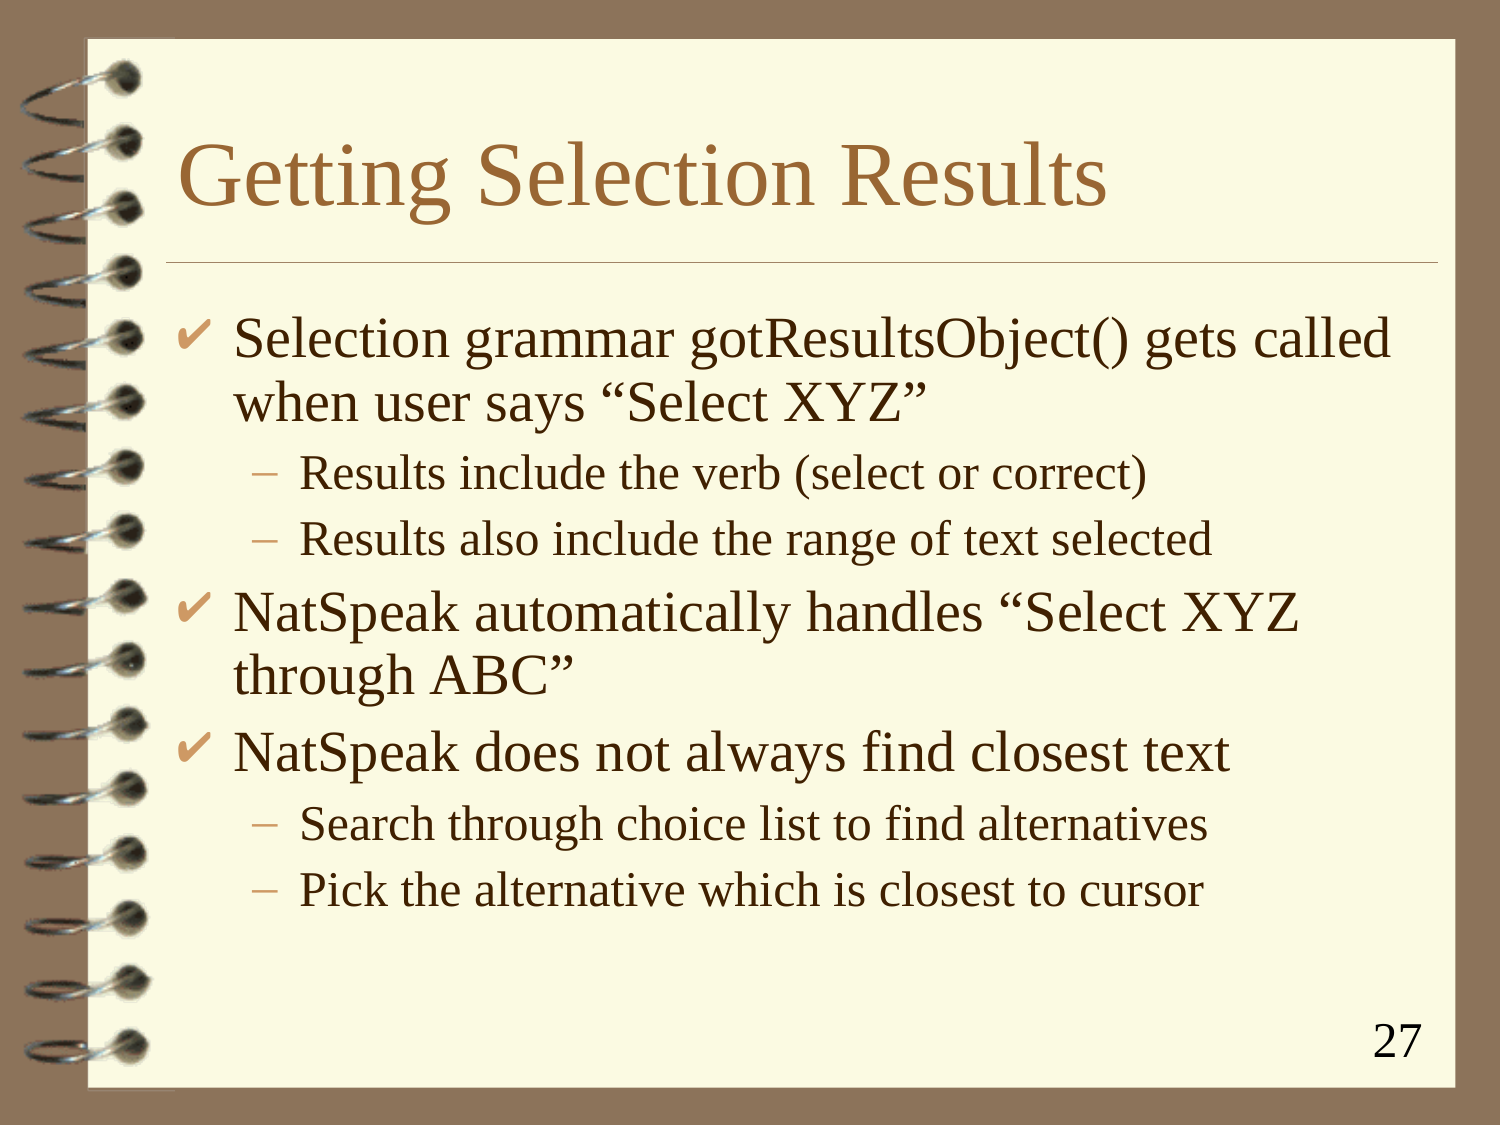

# Getting Selection Results
Selection grammar gotResultsObject() gets called when user says “Select XYZ”
Results include the verb (select or correct)
Results also include the range of text selected
NatSpeak automatically handles “Select XYZ through ABC”
NatSpeak does not always find closest text
Search through choice list to find alternatives
Pick the alternative which is closest to cursor
27